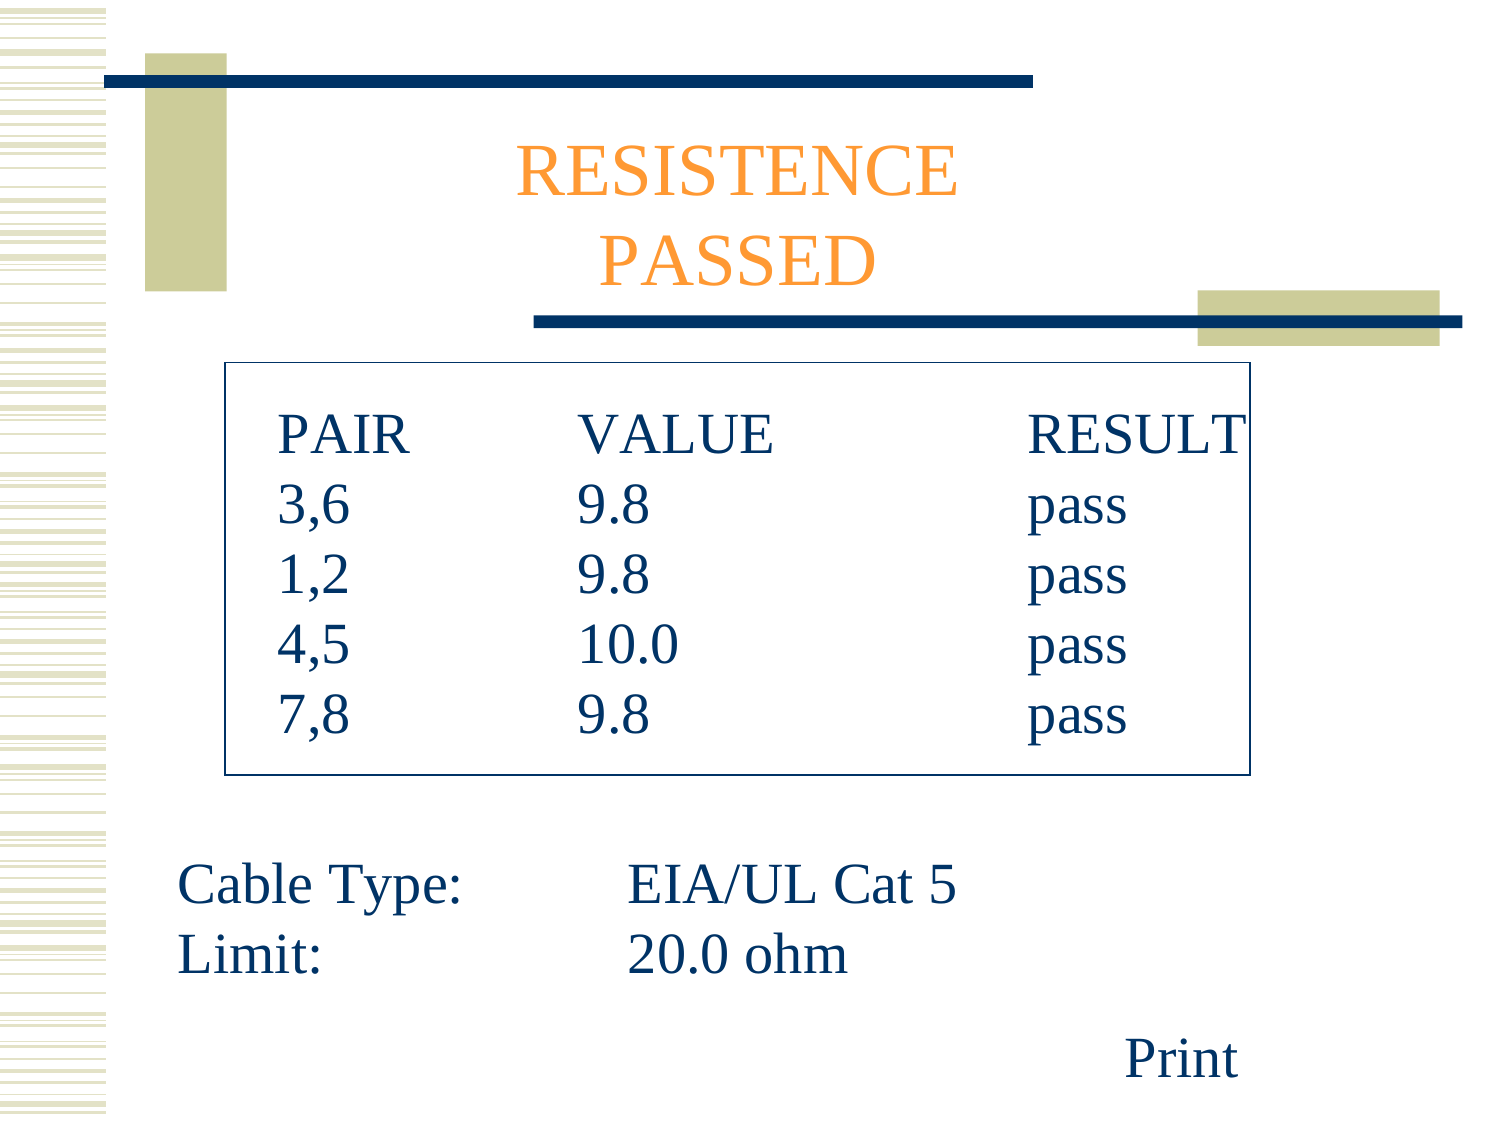

RESISTENCE
PASSED
PAIR		VALUE		RESULT
3,6		9.8			pass
1,2		9.8			pass
4,5		10.0			pass
7,8		9.8			pass
Cable Type:		EIA/UL Cat 5
Limit:			20.0 ohm
Print